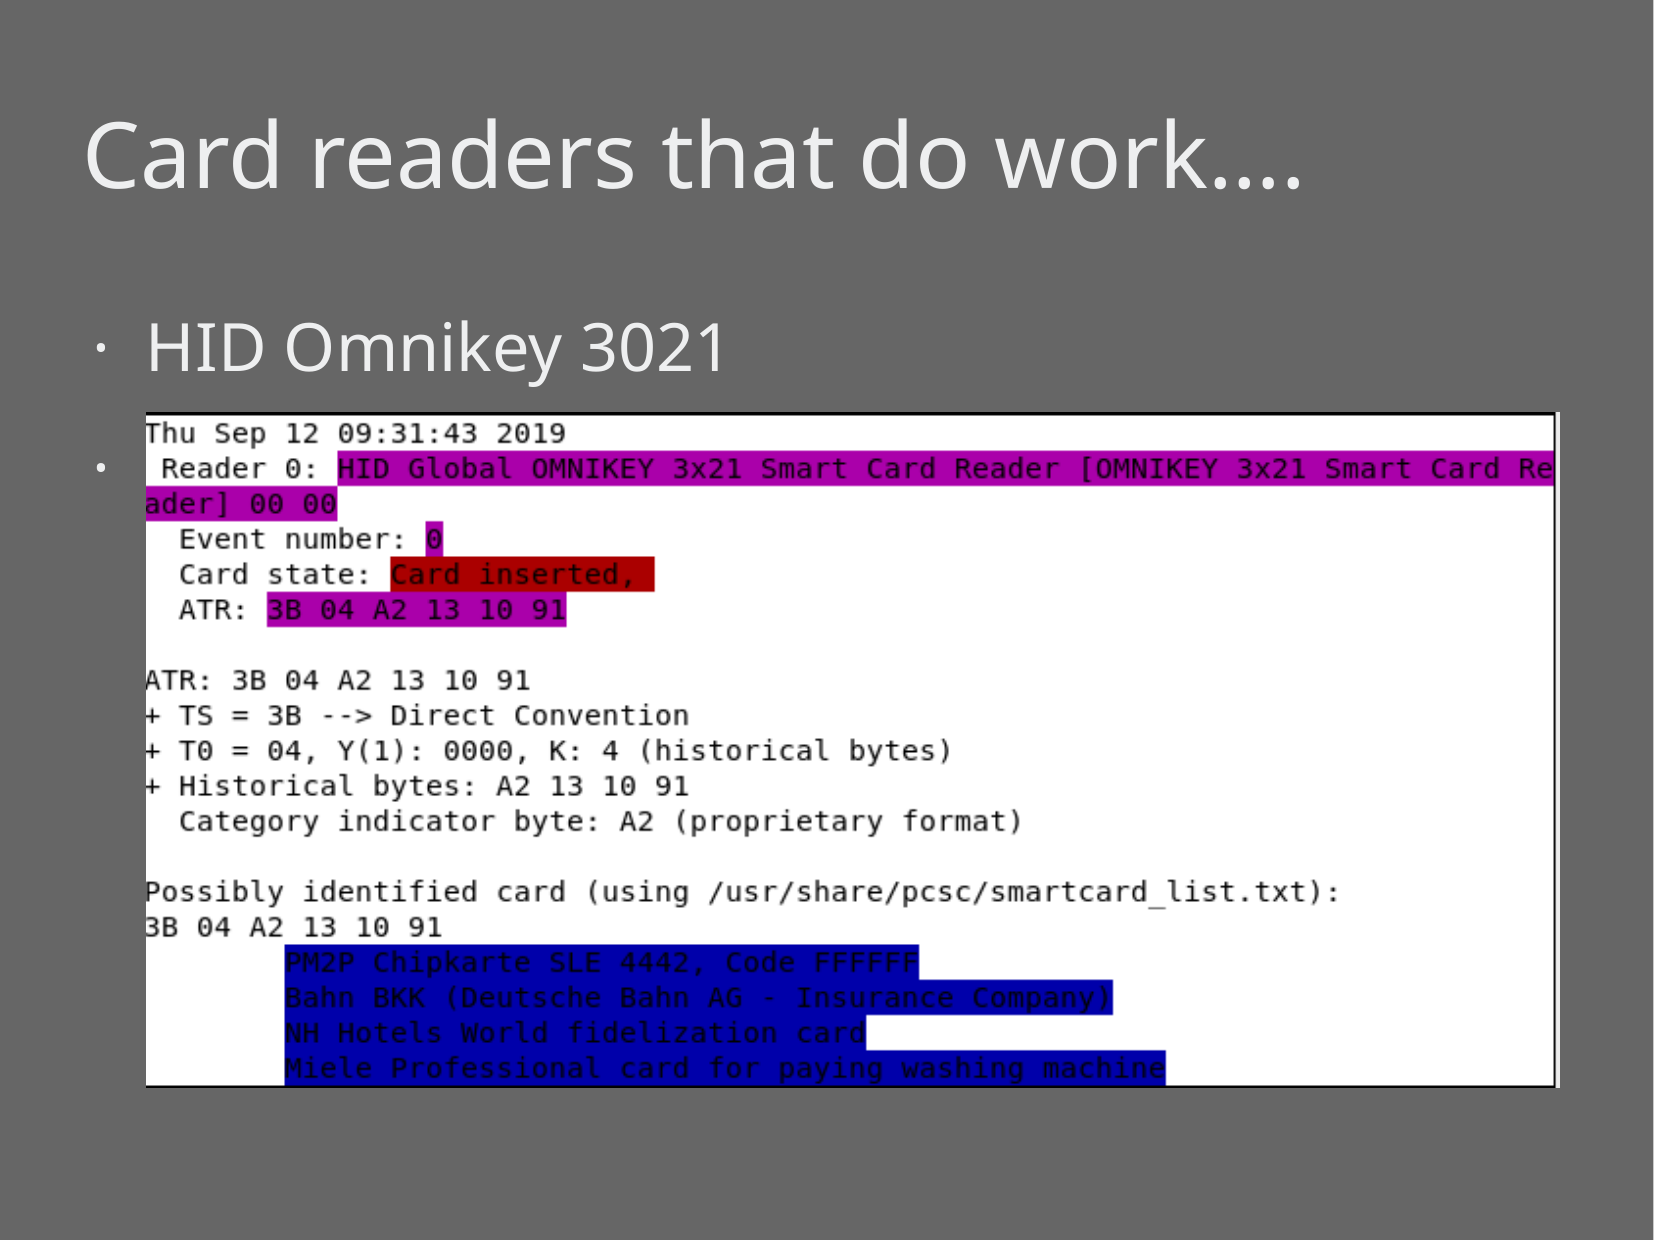

# Card readers that do work….
HID Omnikey 3021